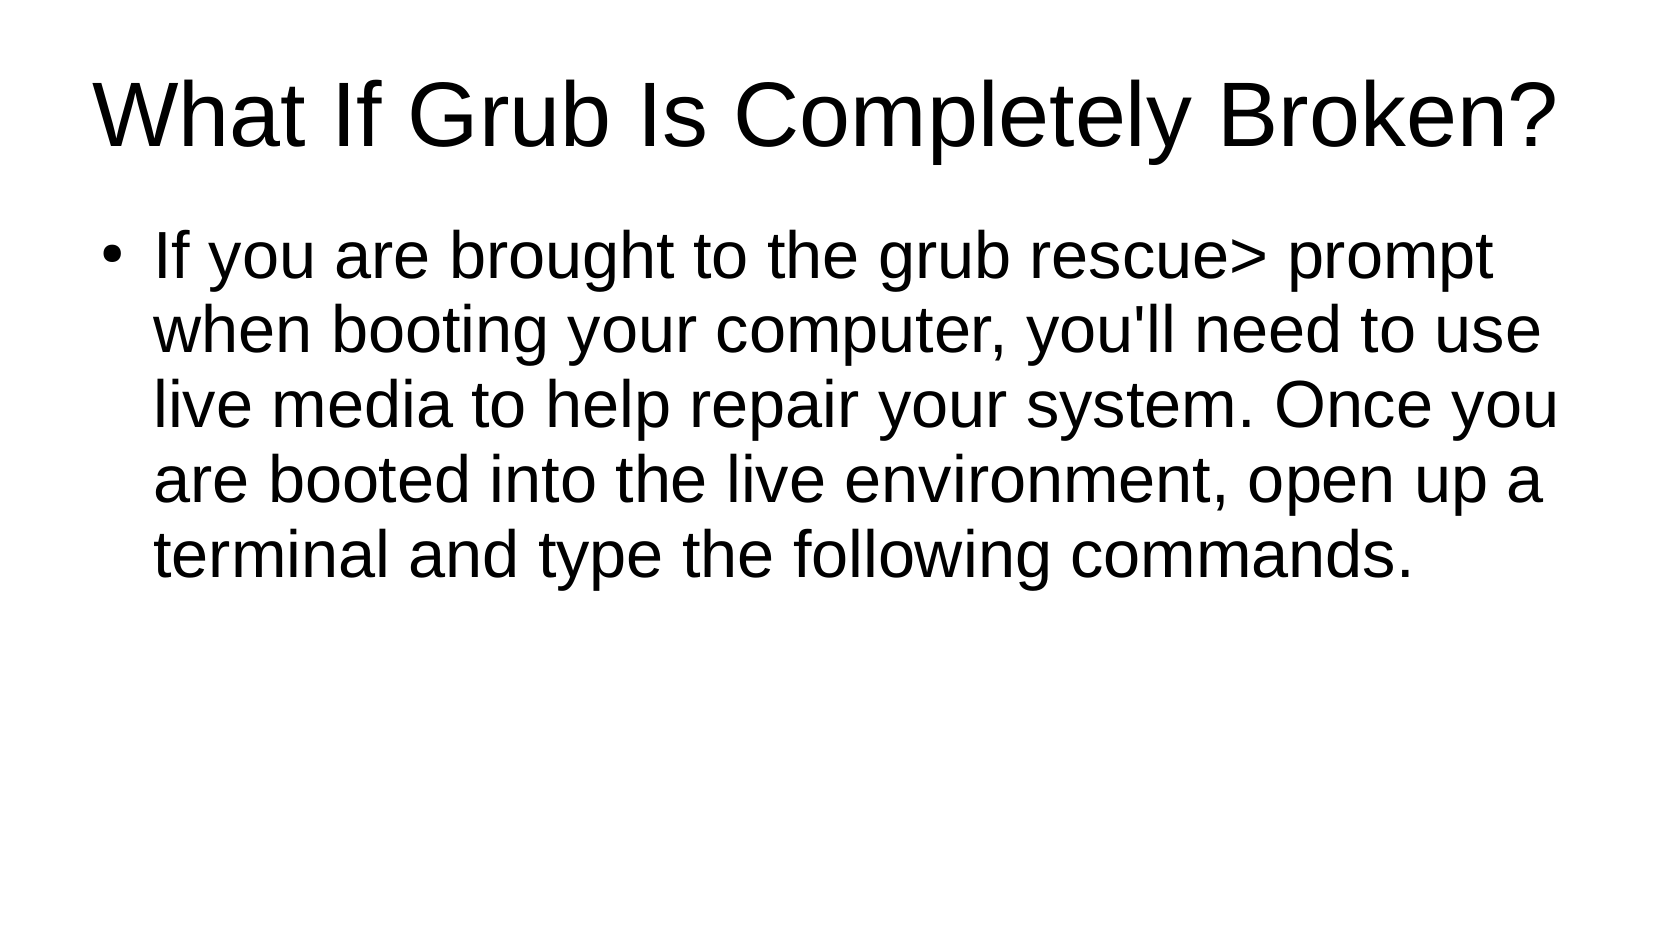

# What If Grub Is Completely Broken?
If you are brought to the grub rescue> prompt when booting your computer, you'll need to use live media to help repair your system. Once you are booted into the live environment, open up a terminal and type the following commands.